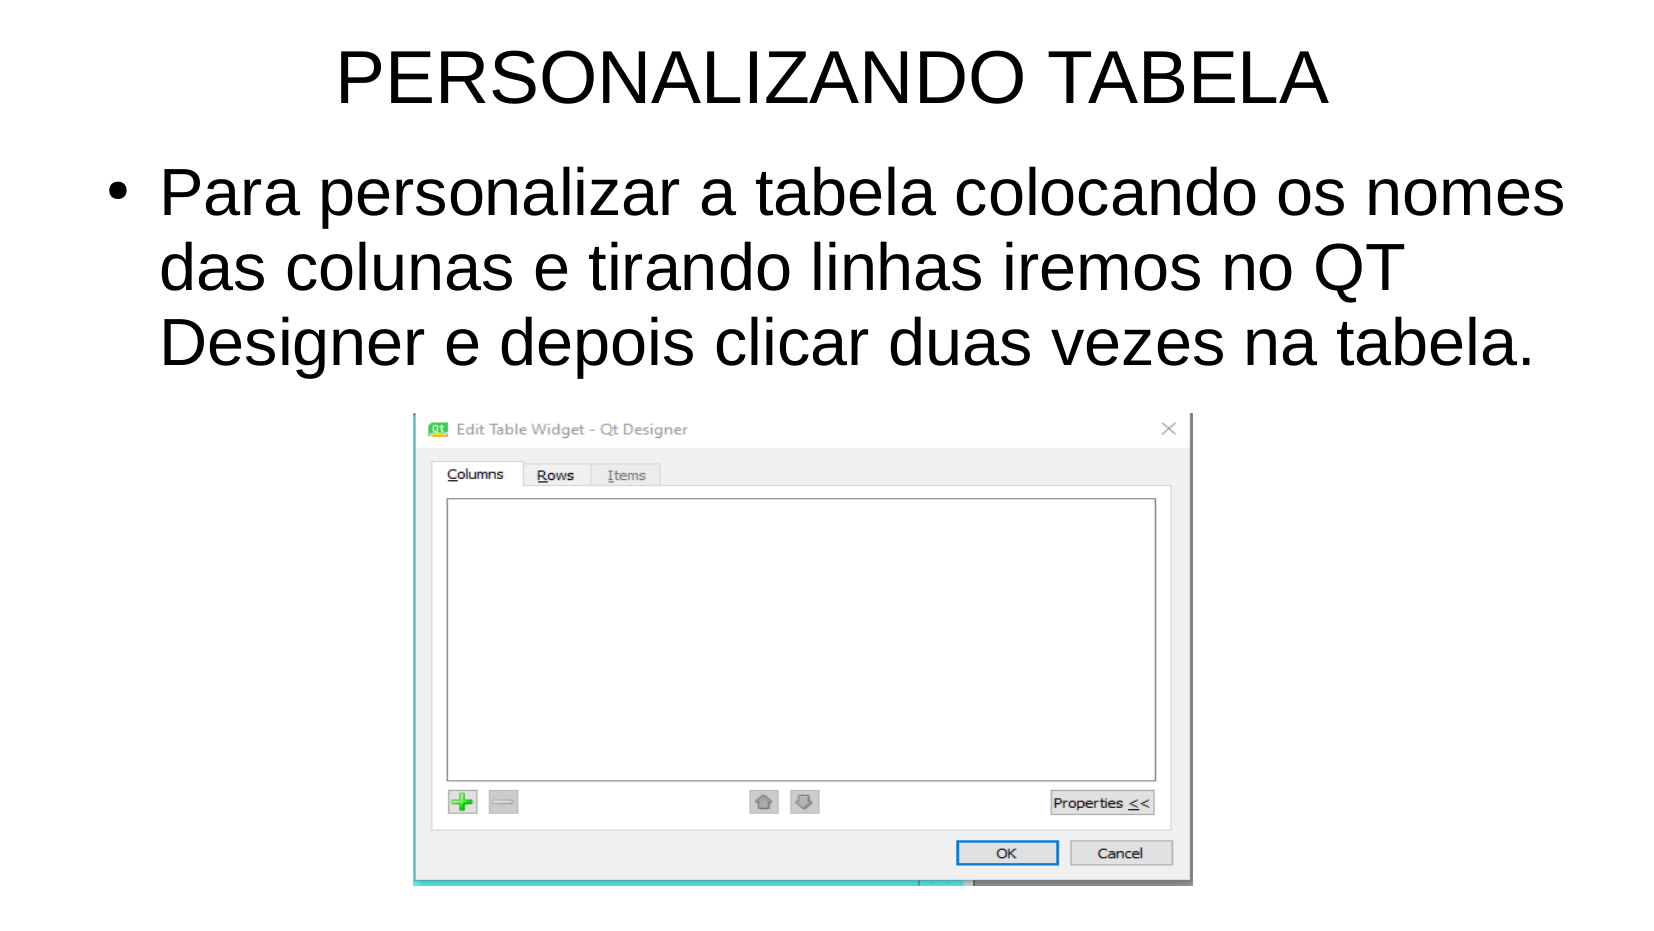

# PERSONALIZANDO TABELA
Para personalizar a tabela colocando os nomes das colunas e tirando linhas iremos no QT Designer e depois clicar duas vezes na tabela.